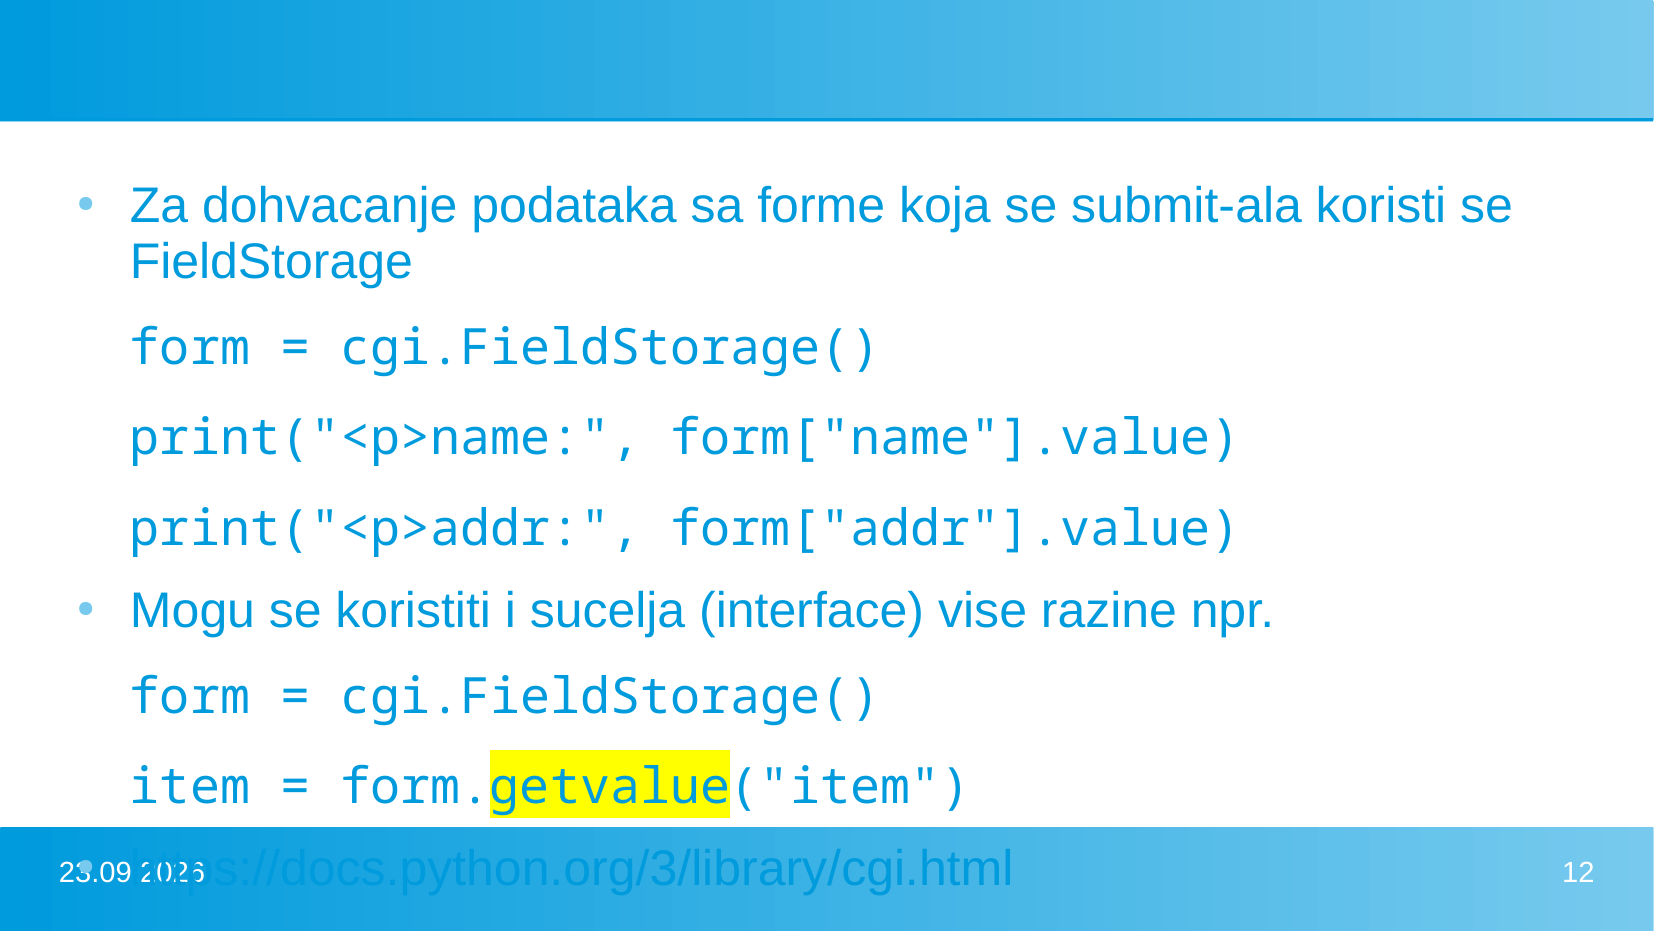

# Za dohvacanje podataka sa forme koja se submit-ala koristi se FieldStorage
form = cgi.FieldStorage()
print("<p>name:", form["name"].value)
print("<p>addr:", form["addr"].value)
Mogu se koristiti i sucelja (interface) vise razine npr.
form = cgi.FieldStorage()
item = form.getvalue("item")
https://docs.python.org/3/library/cgi.html
12